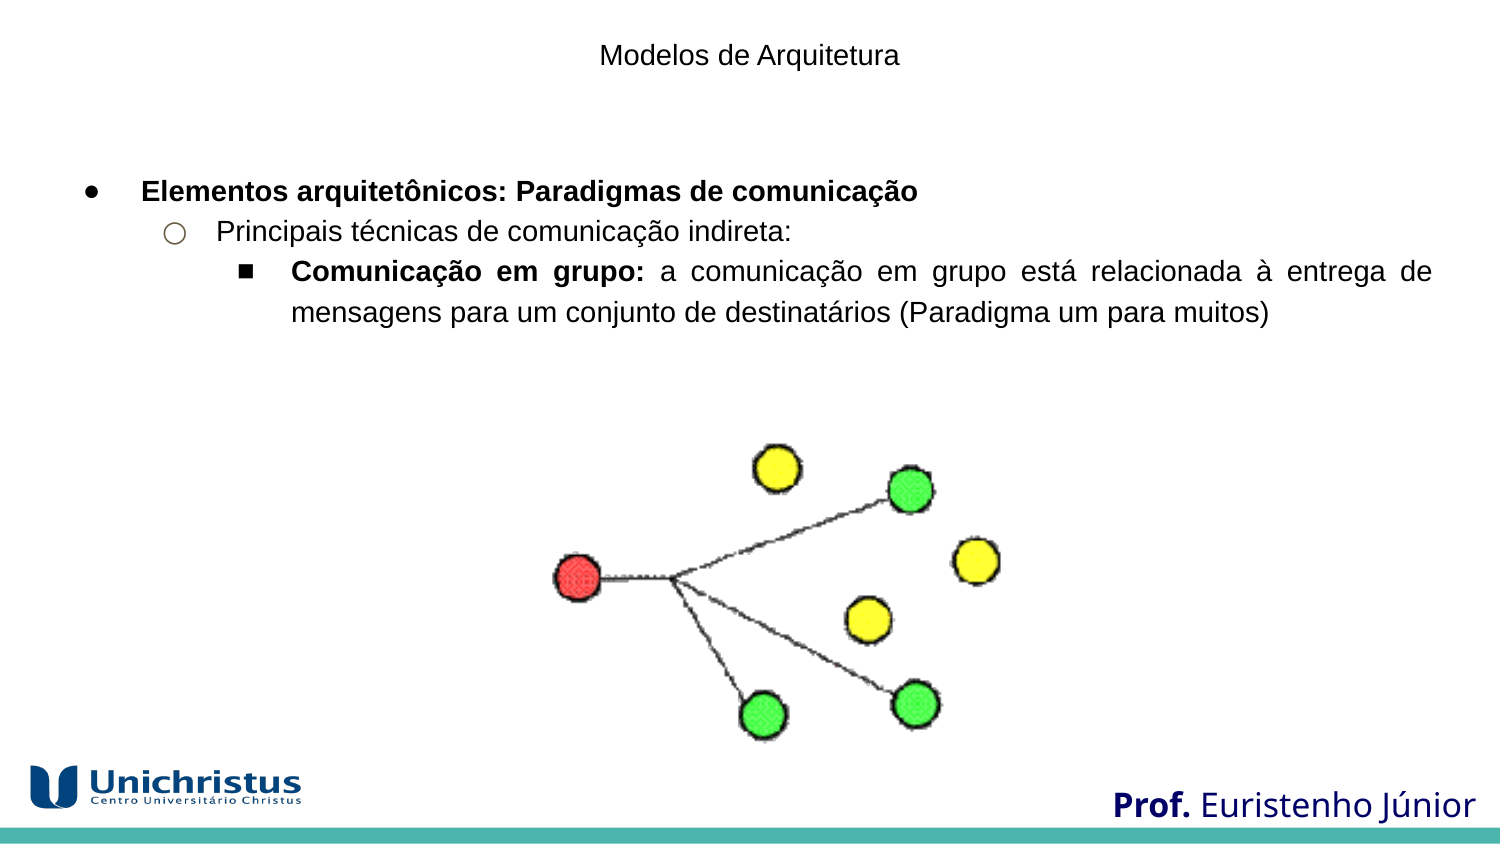

# Modelos de Arquitetura
Elementos arquitetônicos: Paradigmas de comunicação
Principais técnicas de comunicação indireta:
Comunicação em grupo: a comunicação em grupo está relacionada à entrega de mensagens para um conjunto de destinatários (Paradigma um para muitos)
Prof. Euristenho Júnior